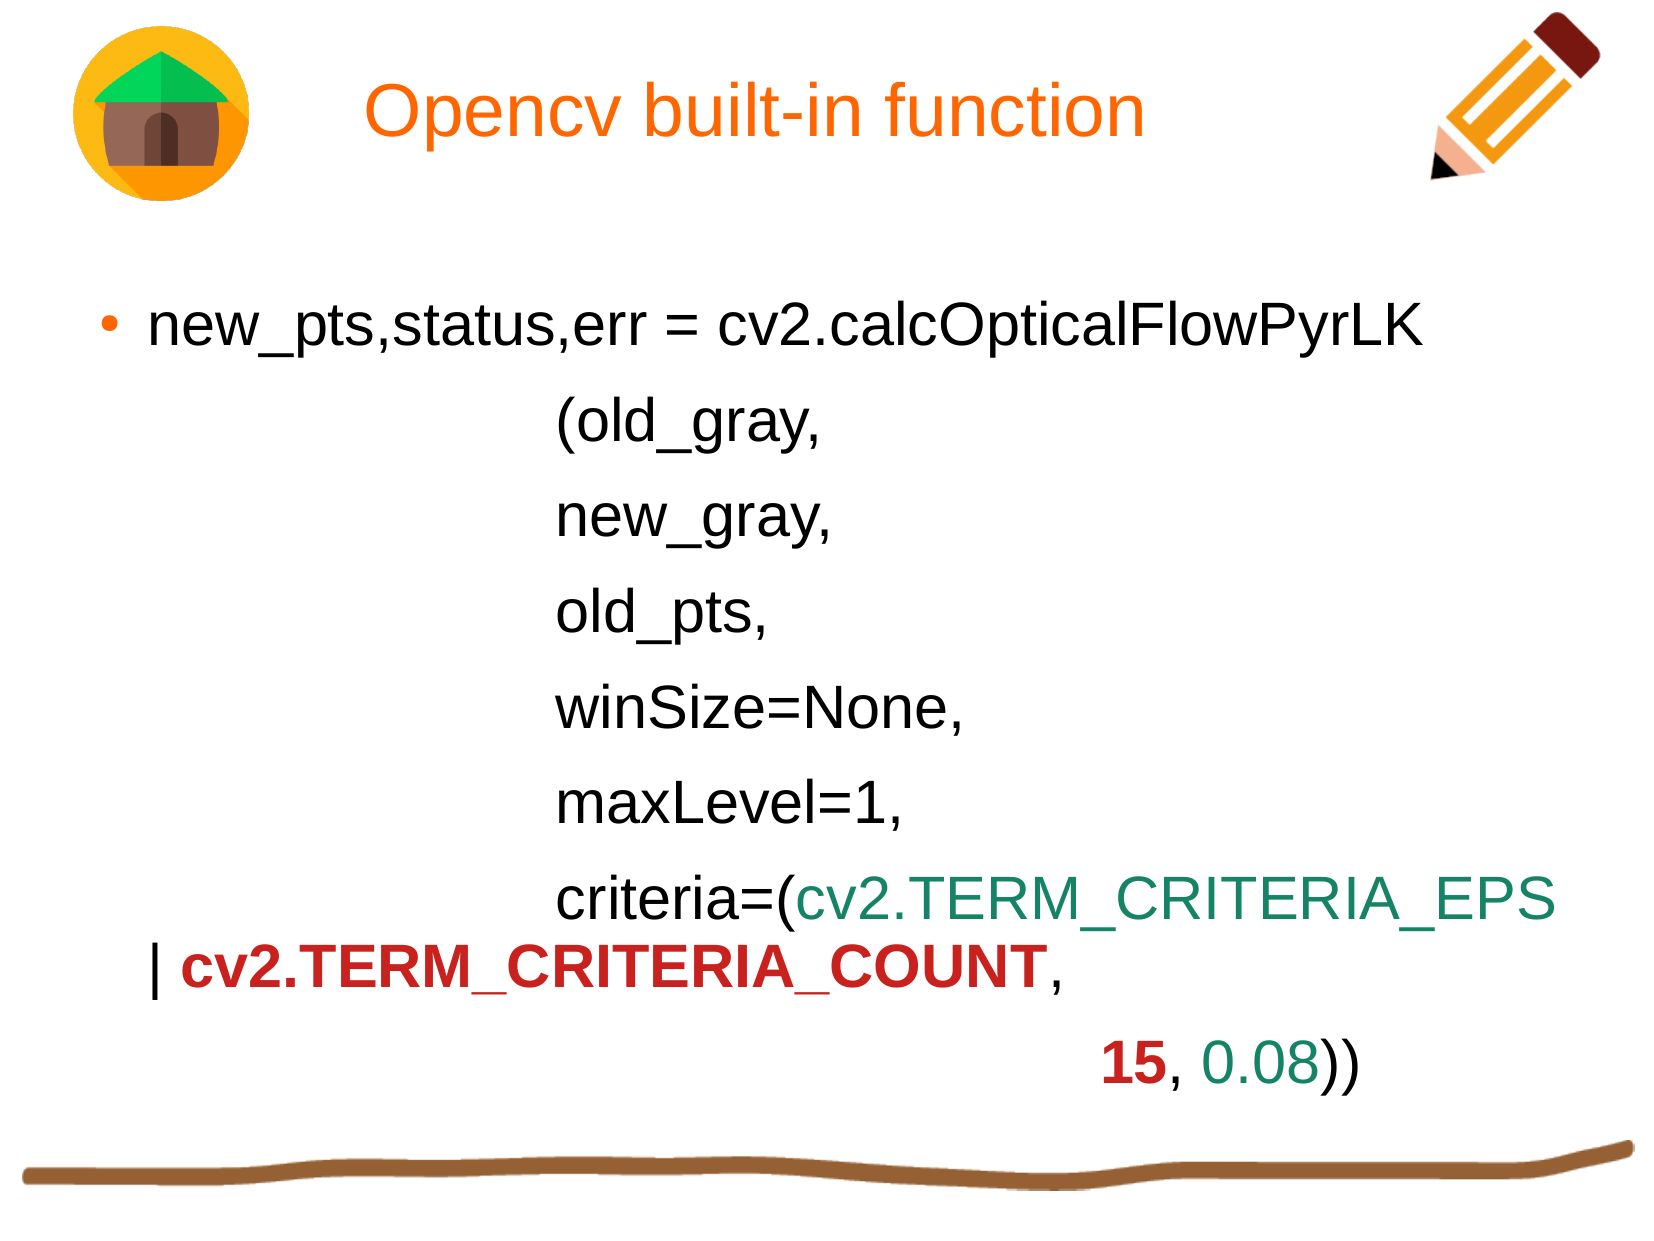

# Opencv built-in function
new_pts,status,err = cv2.calcOpticalFlowPyrLK
 (old_gray,
 new_gray,
 old_pts,
 winSize=None,
 maxLevel=1,
 criteria=(cv2.TERM_CRITERIA_EPS | cv2.TERM_CRITERIA_COUNT,
 15, 0.08))